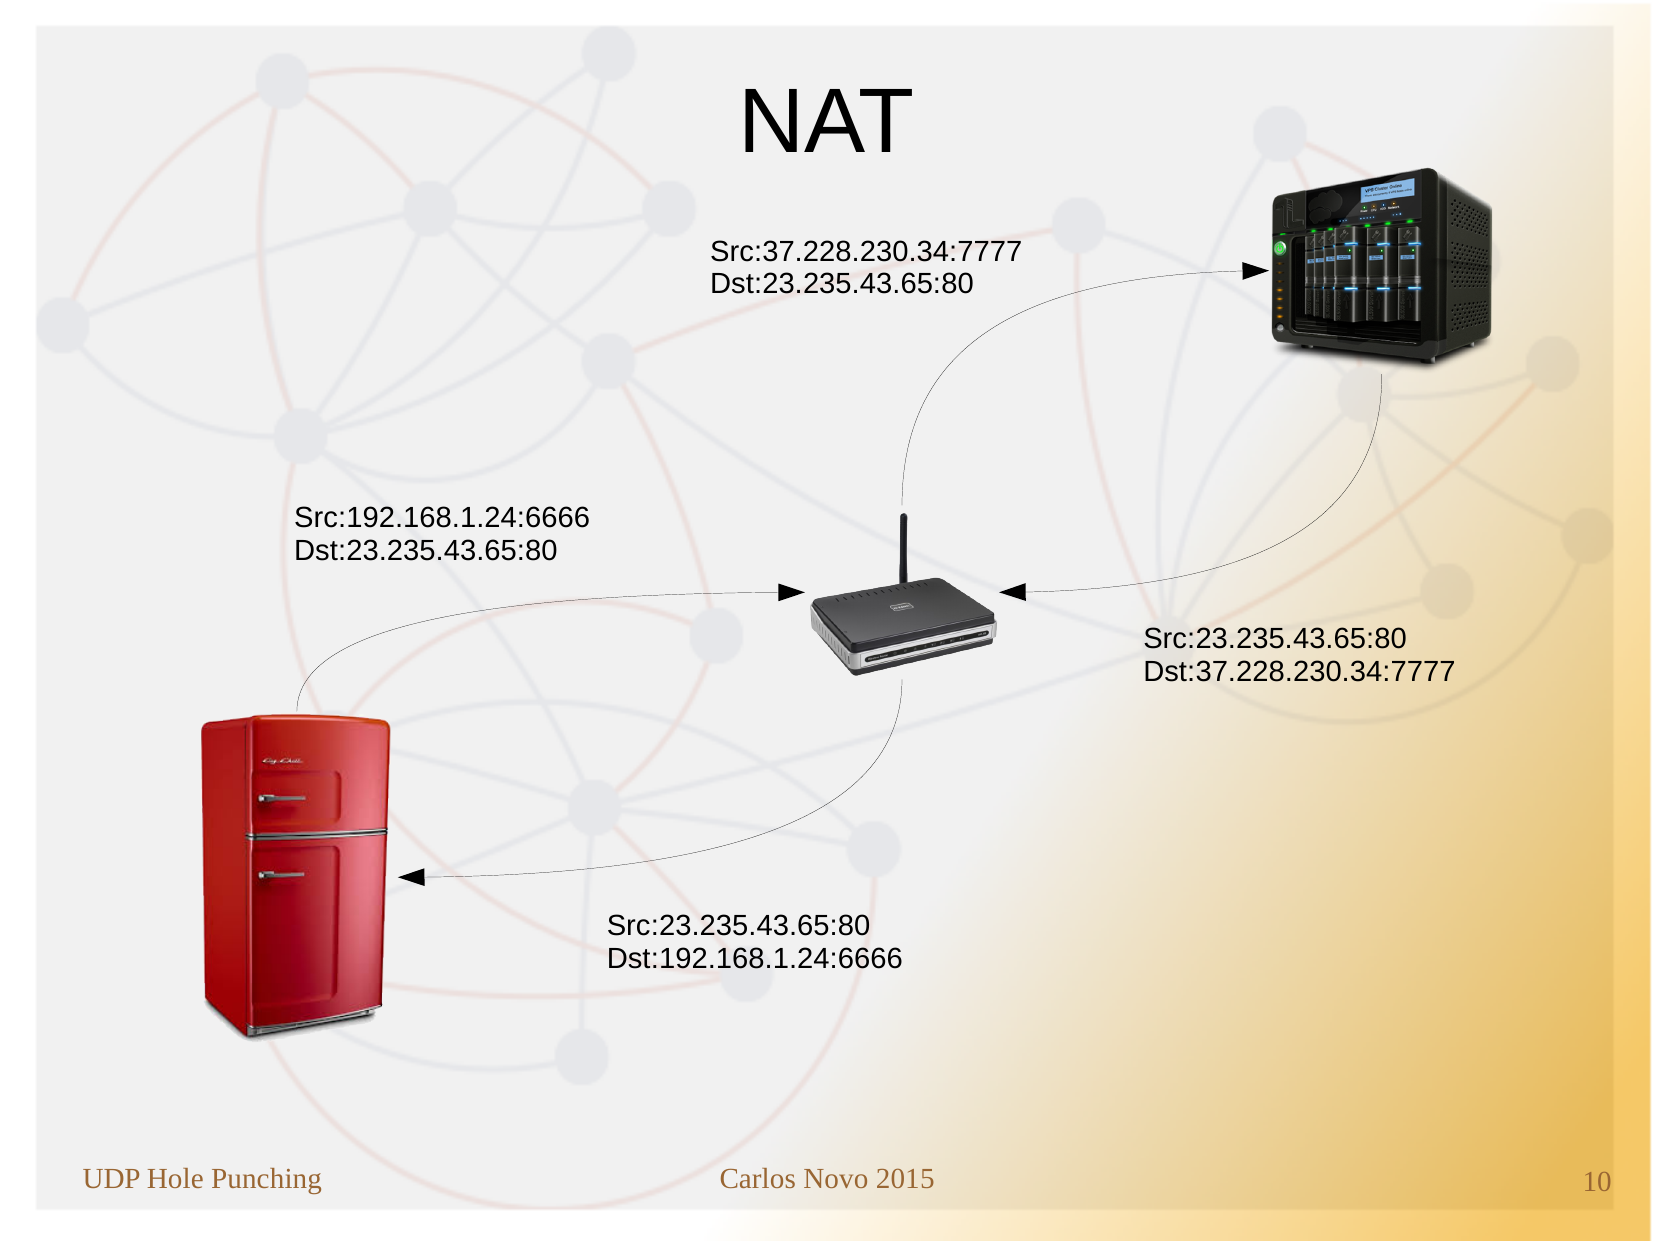

# NAT
Src:37.228.230.34:7777
Dst:23.235.43.65:80
Src:23.235.43.65:80
Dst:37.228.230.34:7777
Src:192.168.1.24:6666
Dst:23.235.43.65:80
Src:23.235.43.65:80
Dst:192.168.1.24:6666
10